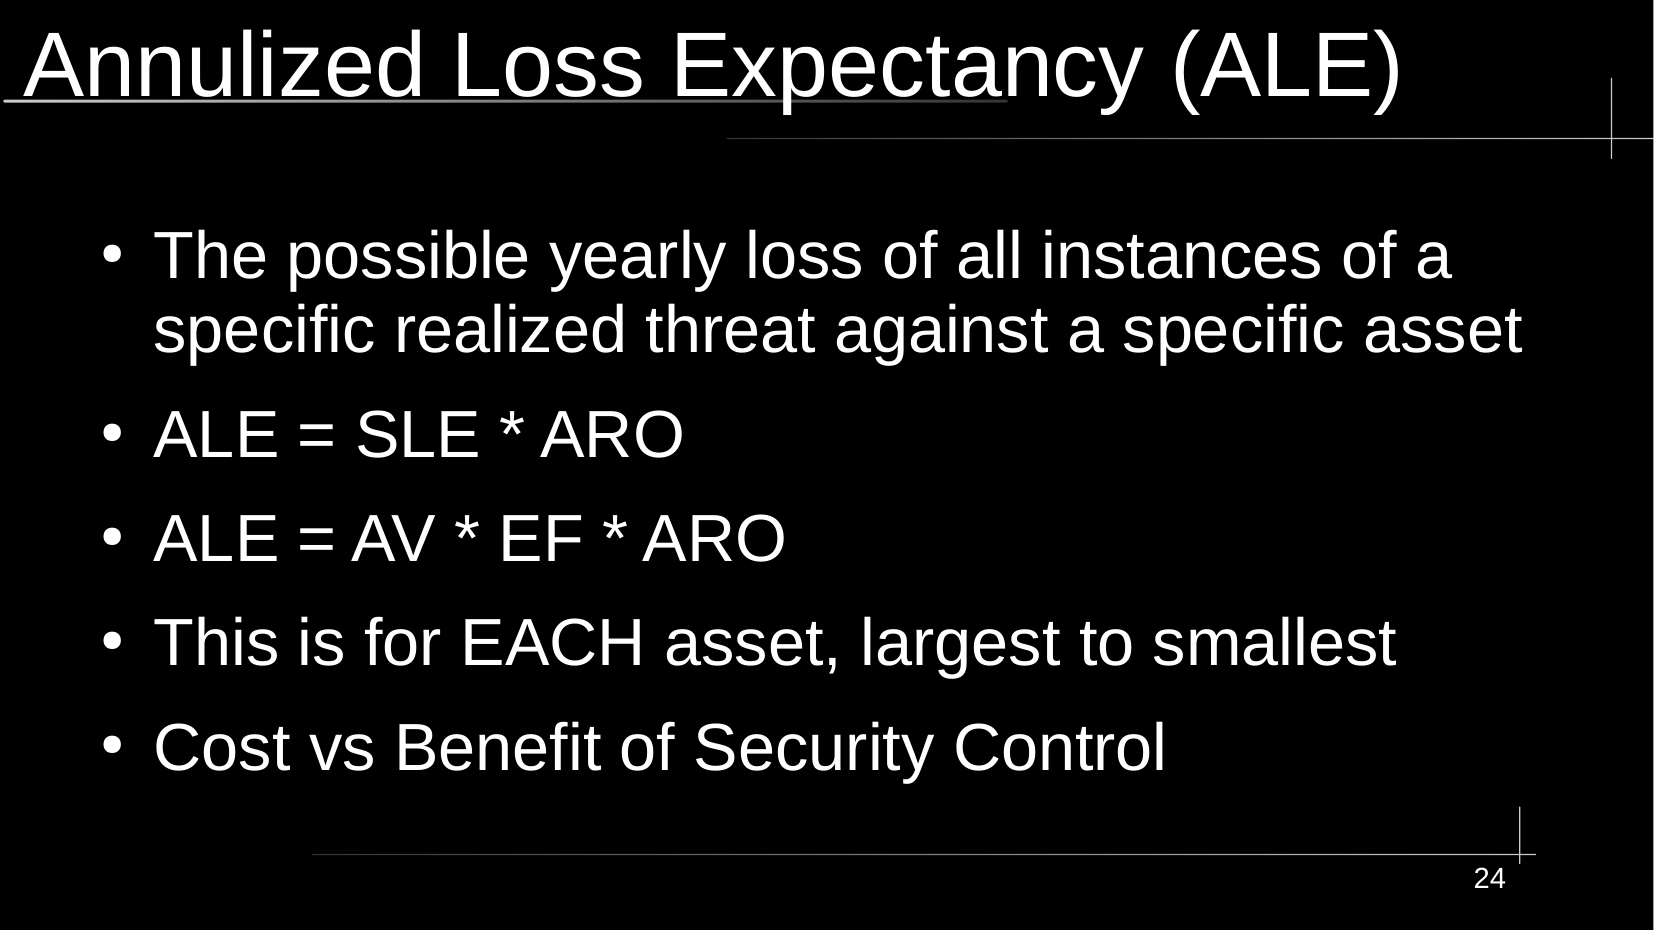

# Annulized Loss Expectancy (ALE)
The possible yearly loss of all instances of a specific realized threat against a specific asset
ALE = SLE * ARO
ALE = AV * EF * ARO
This is for EACH asset, largest to smallest
Cost vs Benefit of Security Control
24